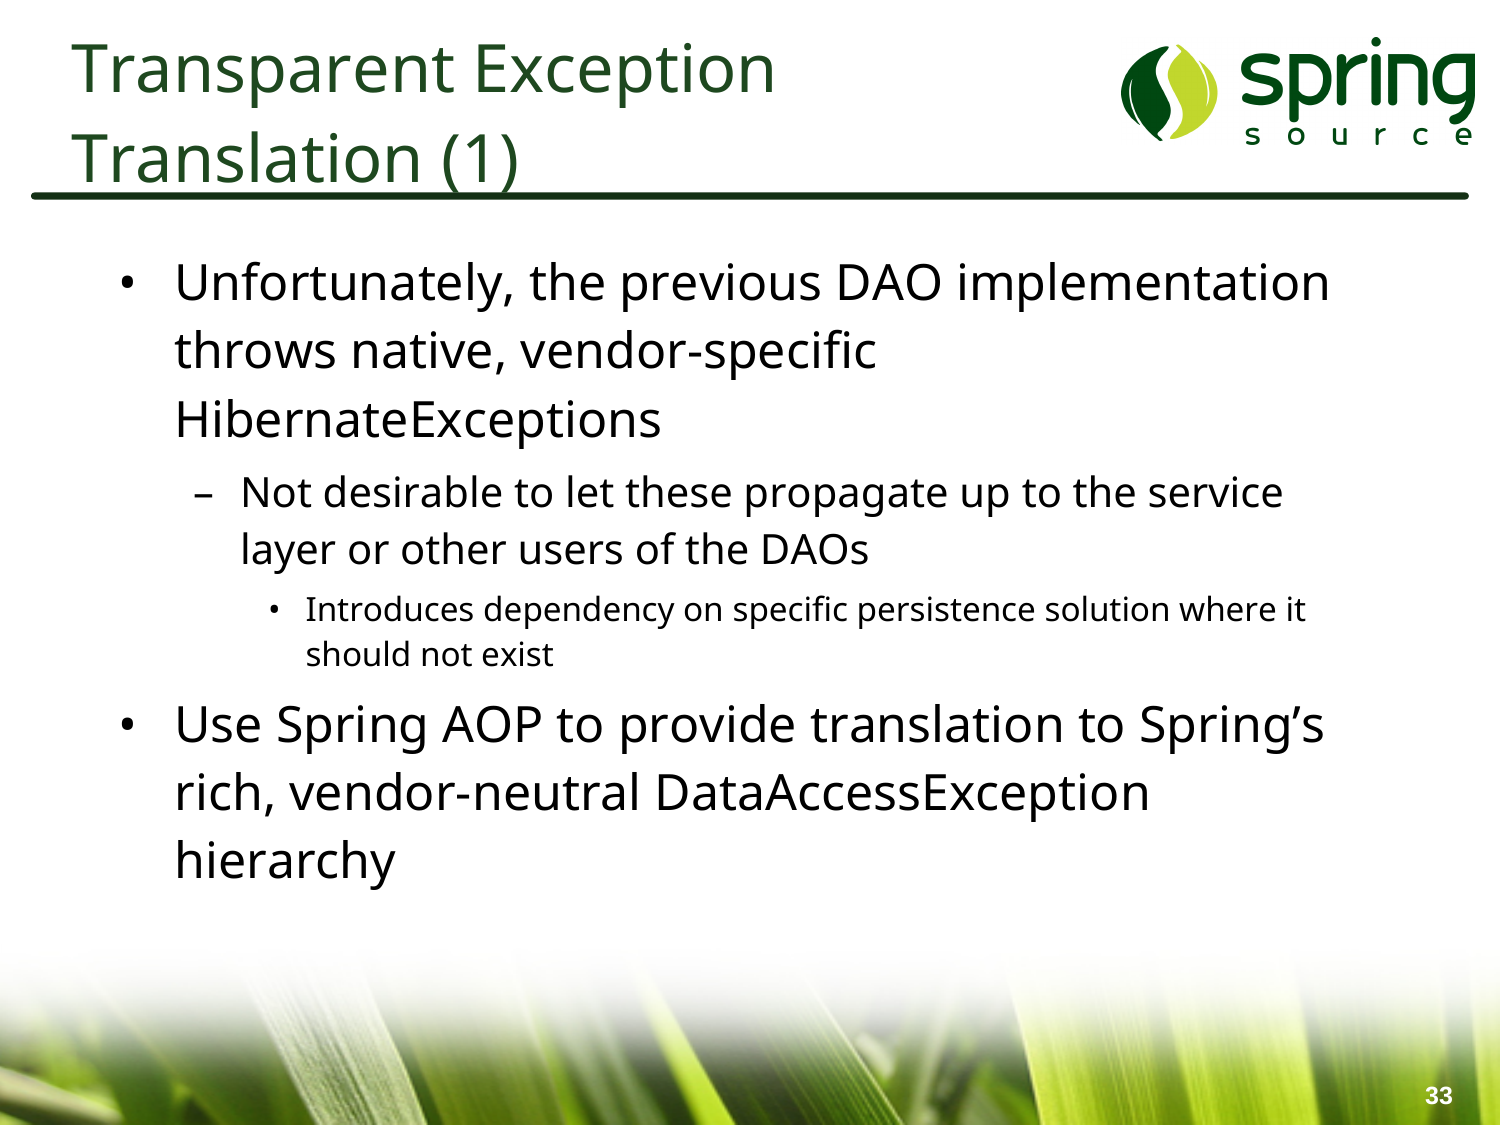

# Transparent Exception Translation (1)
Unfortunately, the previous DAO implementation throws native, vendor-specific HibernateExceptions
Not desirable to let these propagate up to the service layer or other users of the DAOs
Introduces dependency on specific persistence solution where it should not exist
Use Spring AOP to provide translation to Spring’s rich, vendor-neutral DataAccessException hierarchy